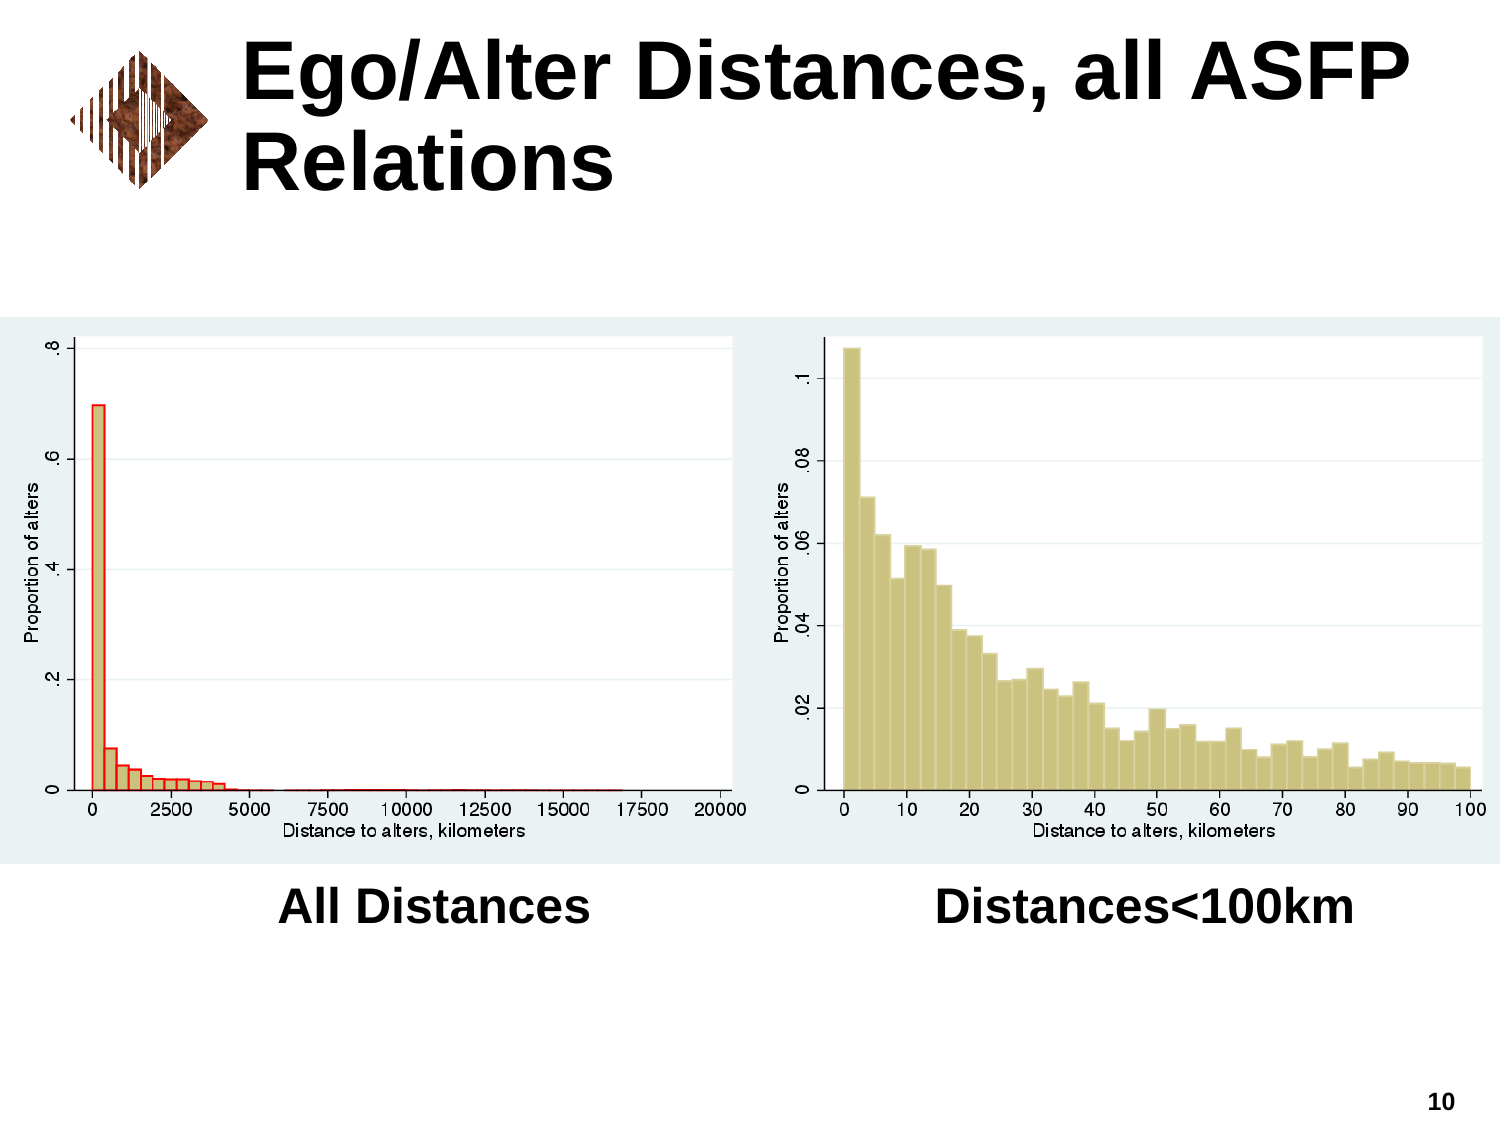

# Ego/Alter Distances, all ASFP Relations
All Distances
Distances<100km